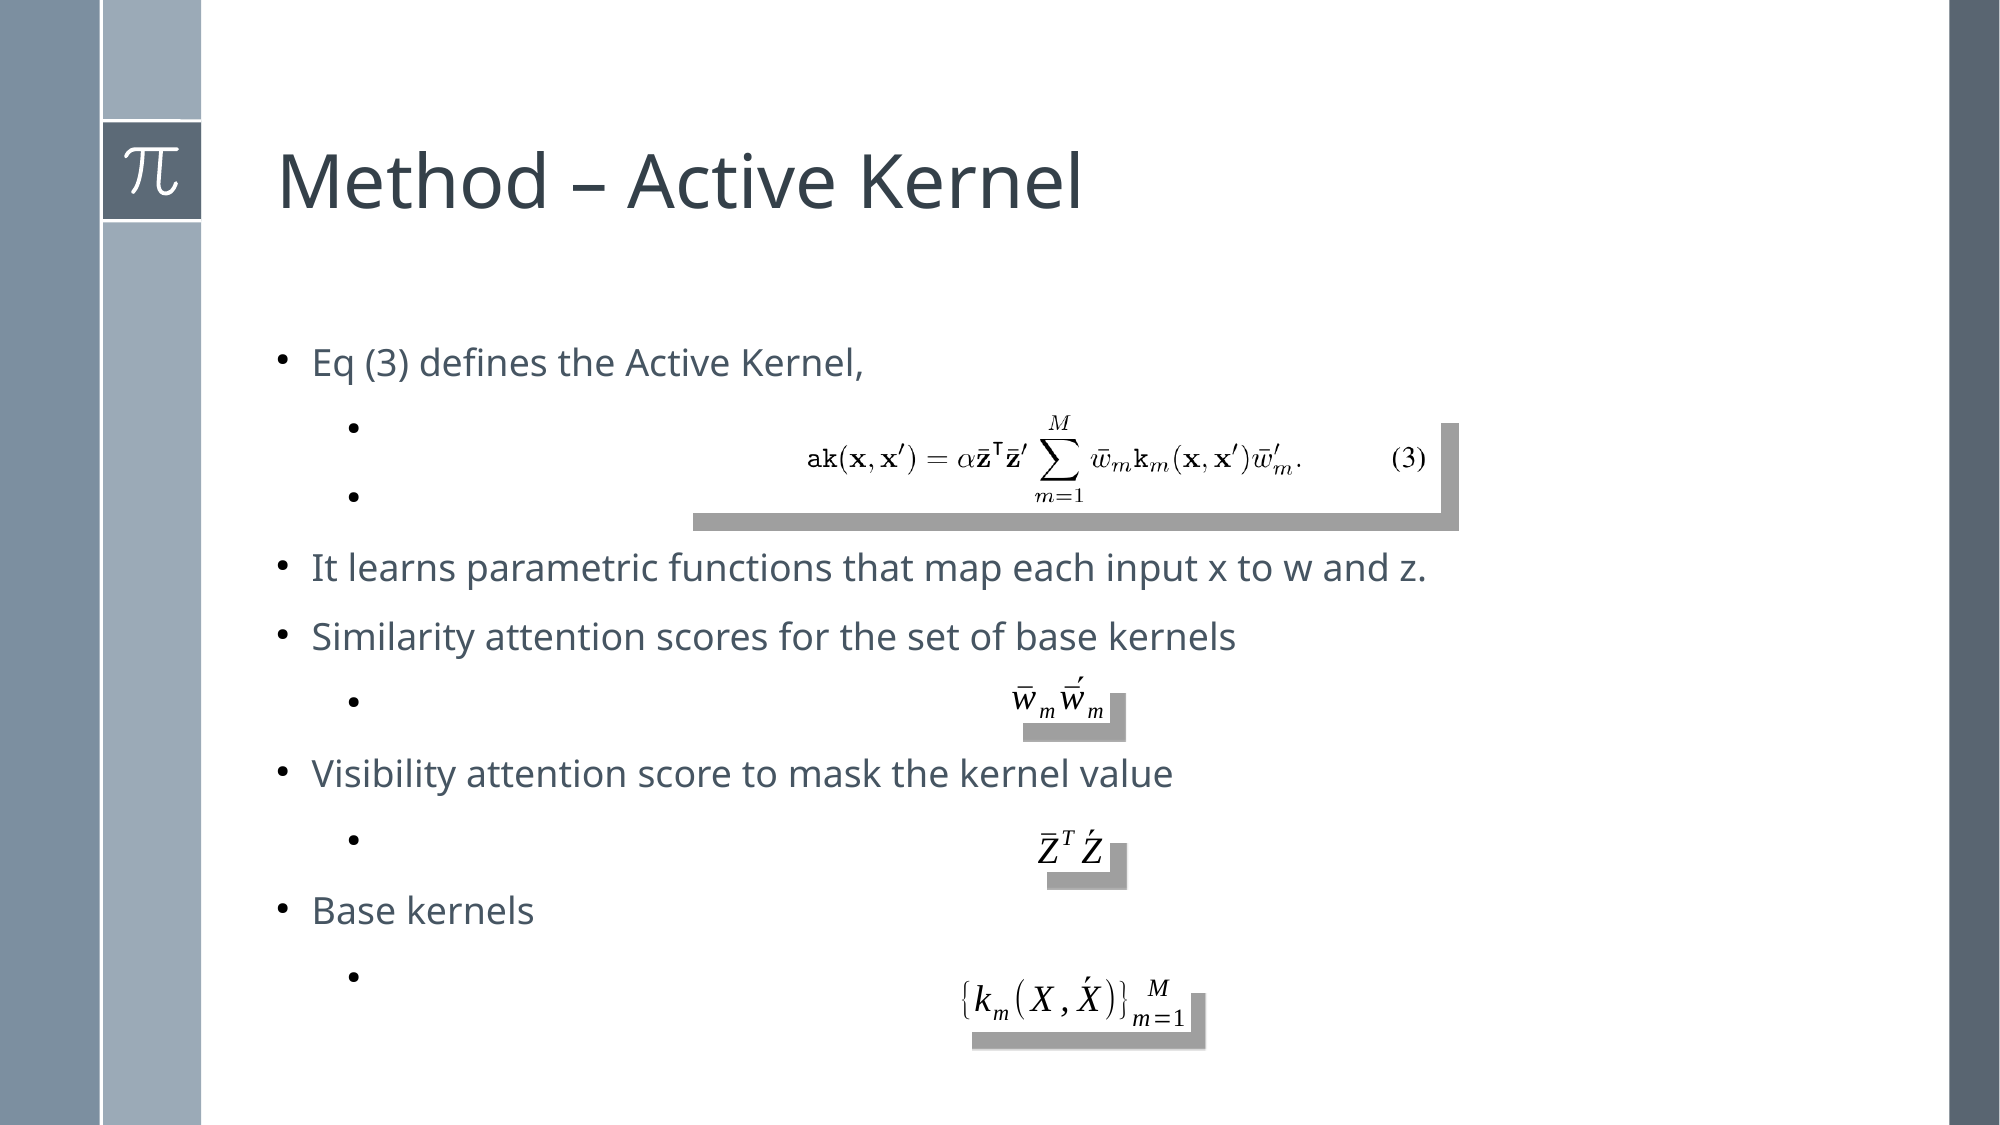

Method – Active Kernel
Eq (3) defines the Active Kernel,
It learns parametric functions that map each input x to w and z.
Similarity attention scores for the set of base kernels
Visibility attention score to mask the kernel value
Base kernels